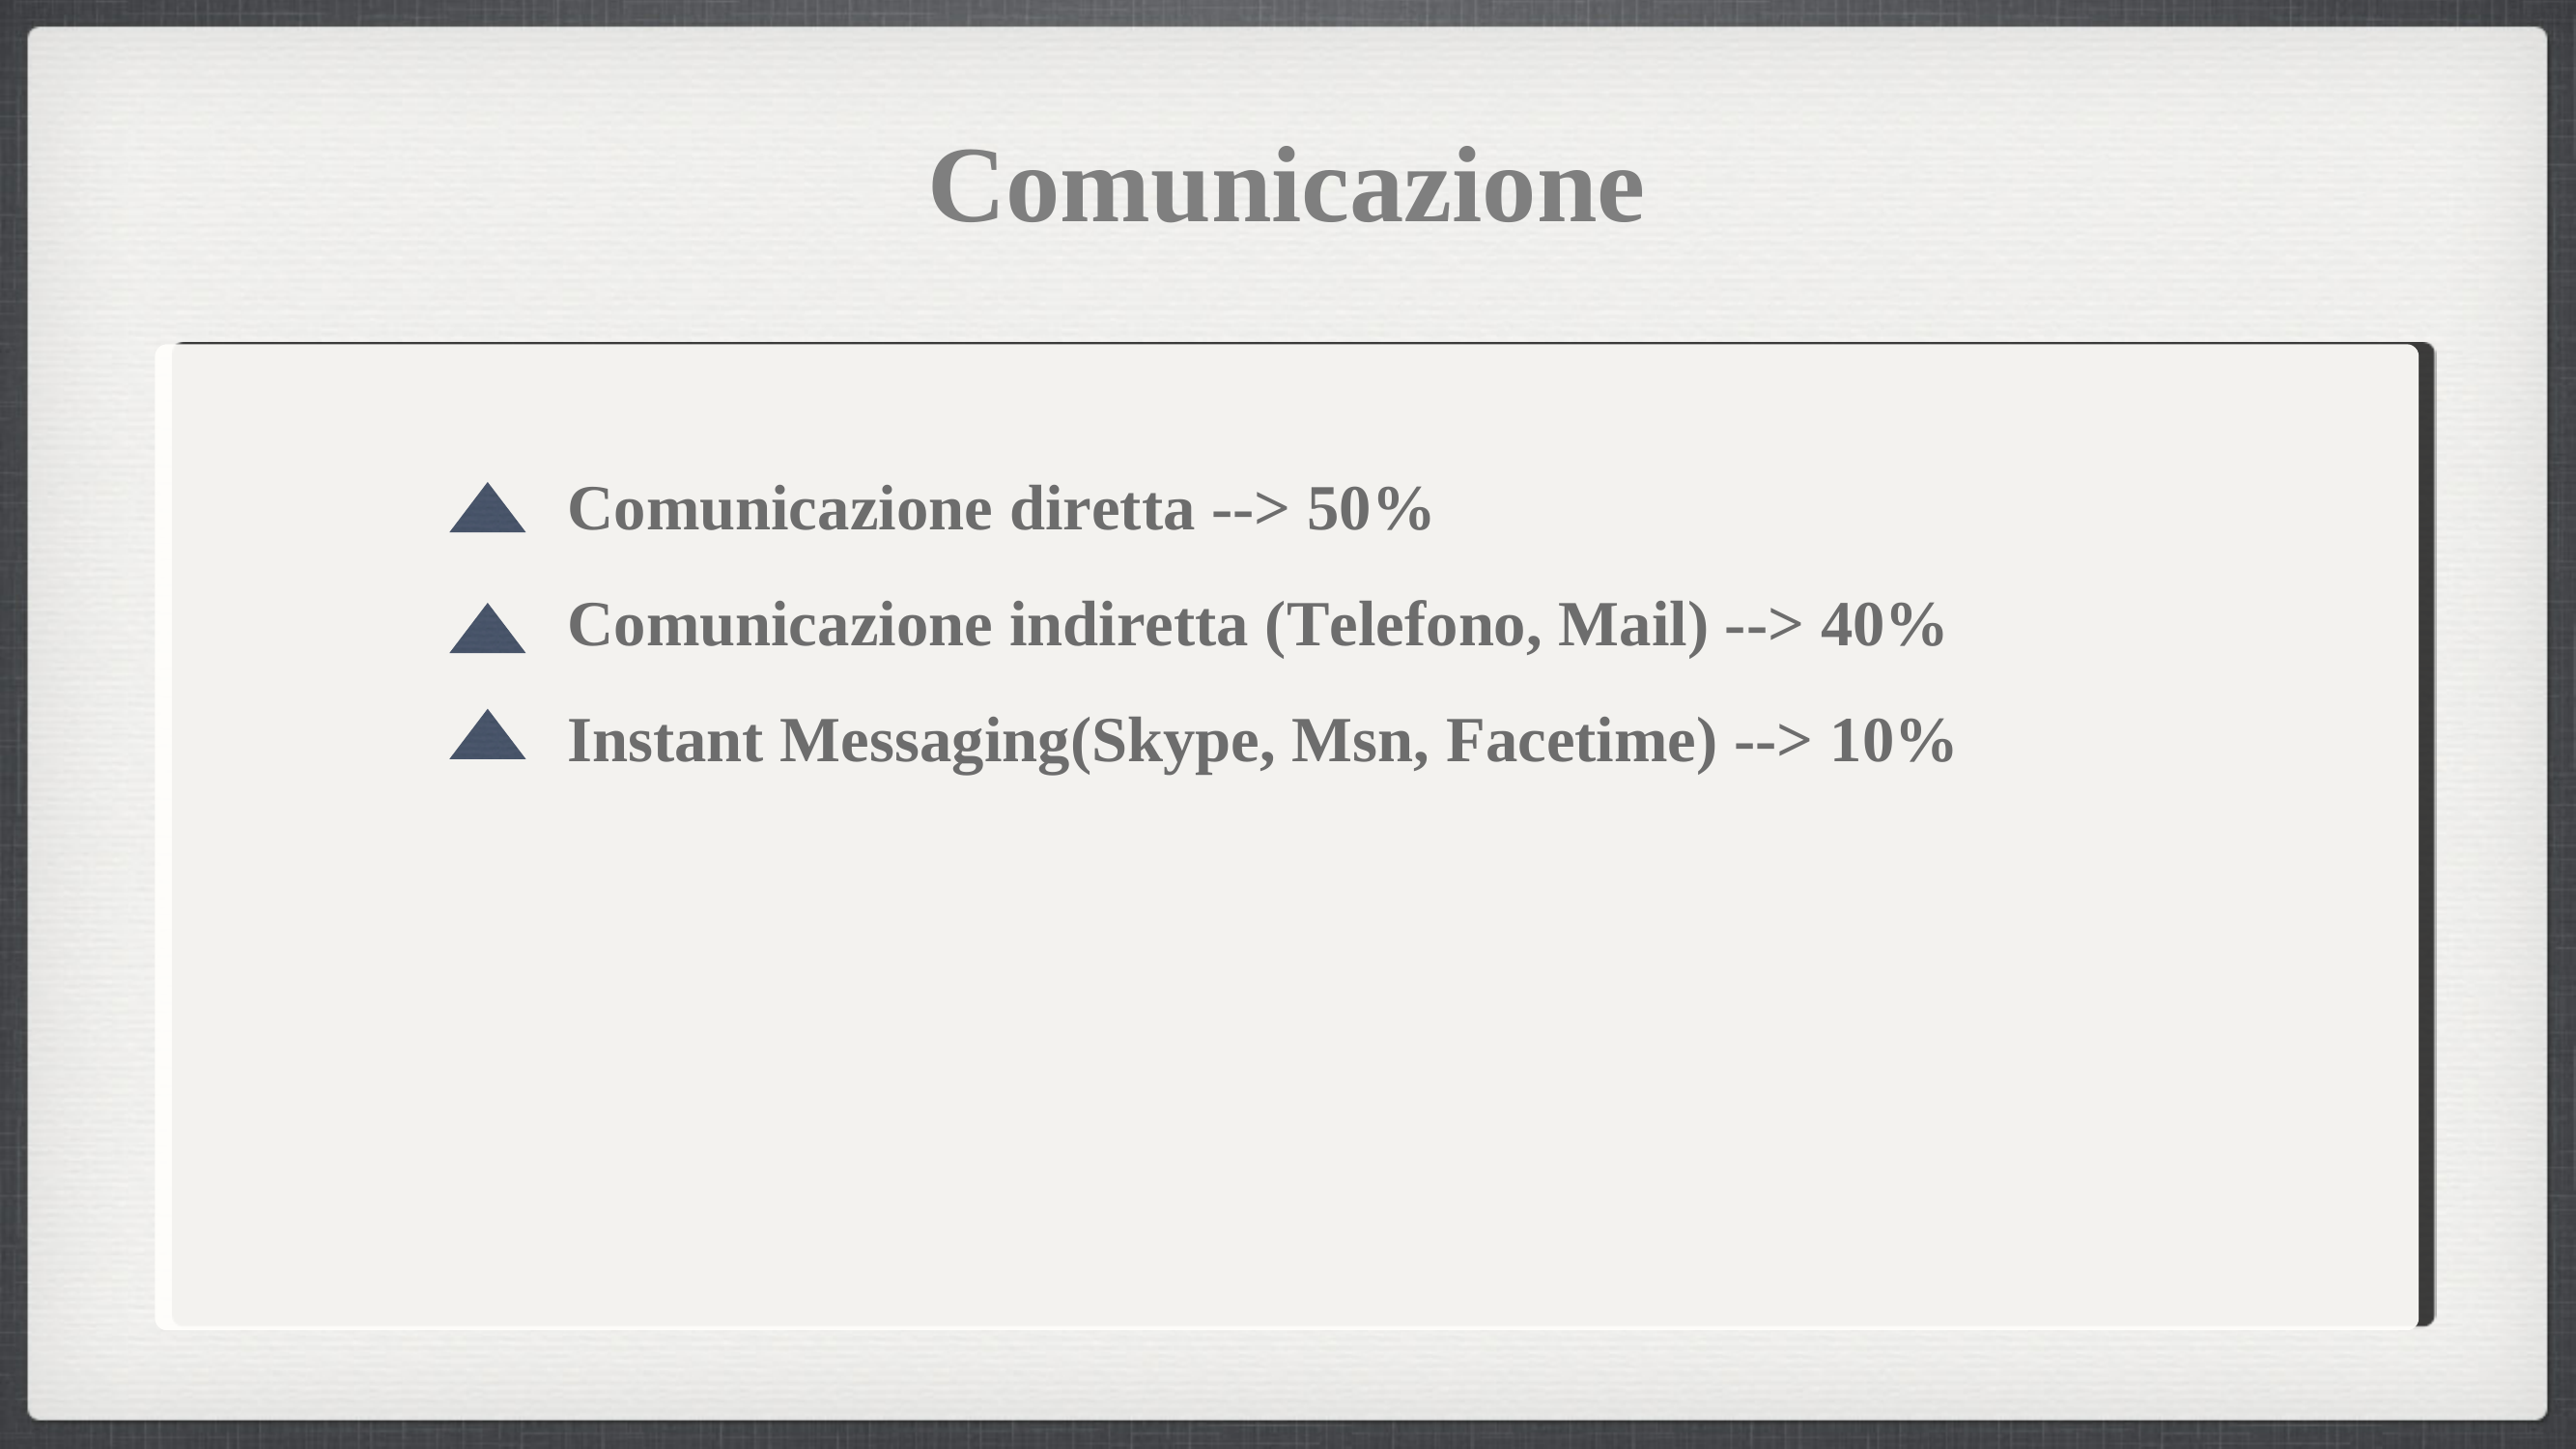

# Comunicazione
Comunicazione diretta --> 50%
Comunicazione indiretta (Telefono, Mail) --> 40%
Instant Messaging(Skype, Msn, Facetime) --> 10%